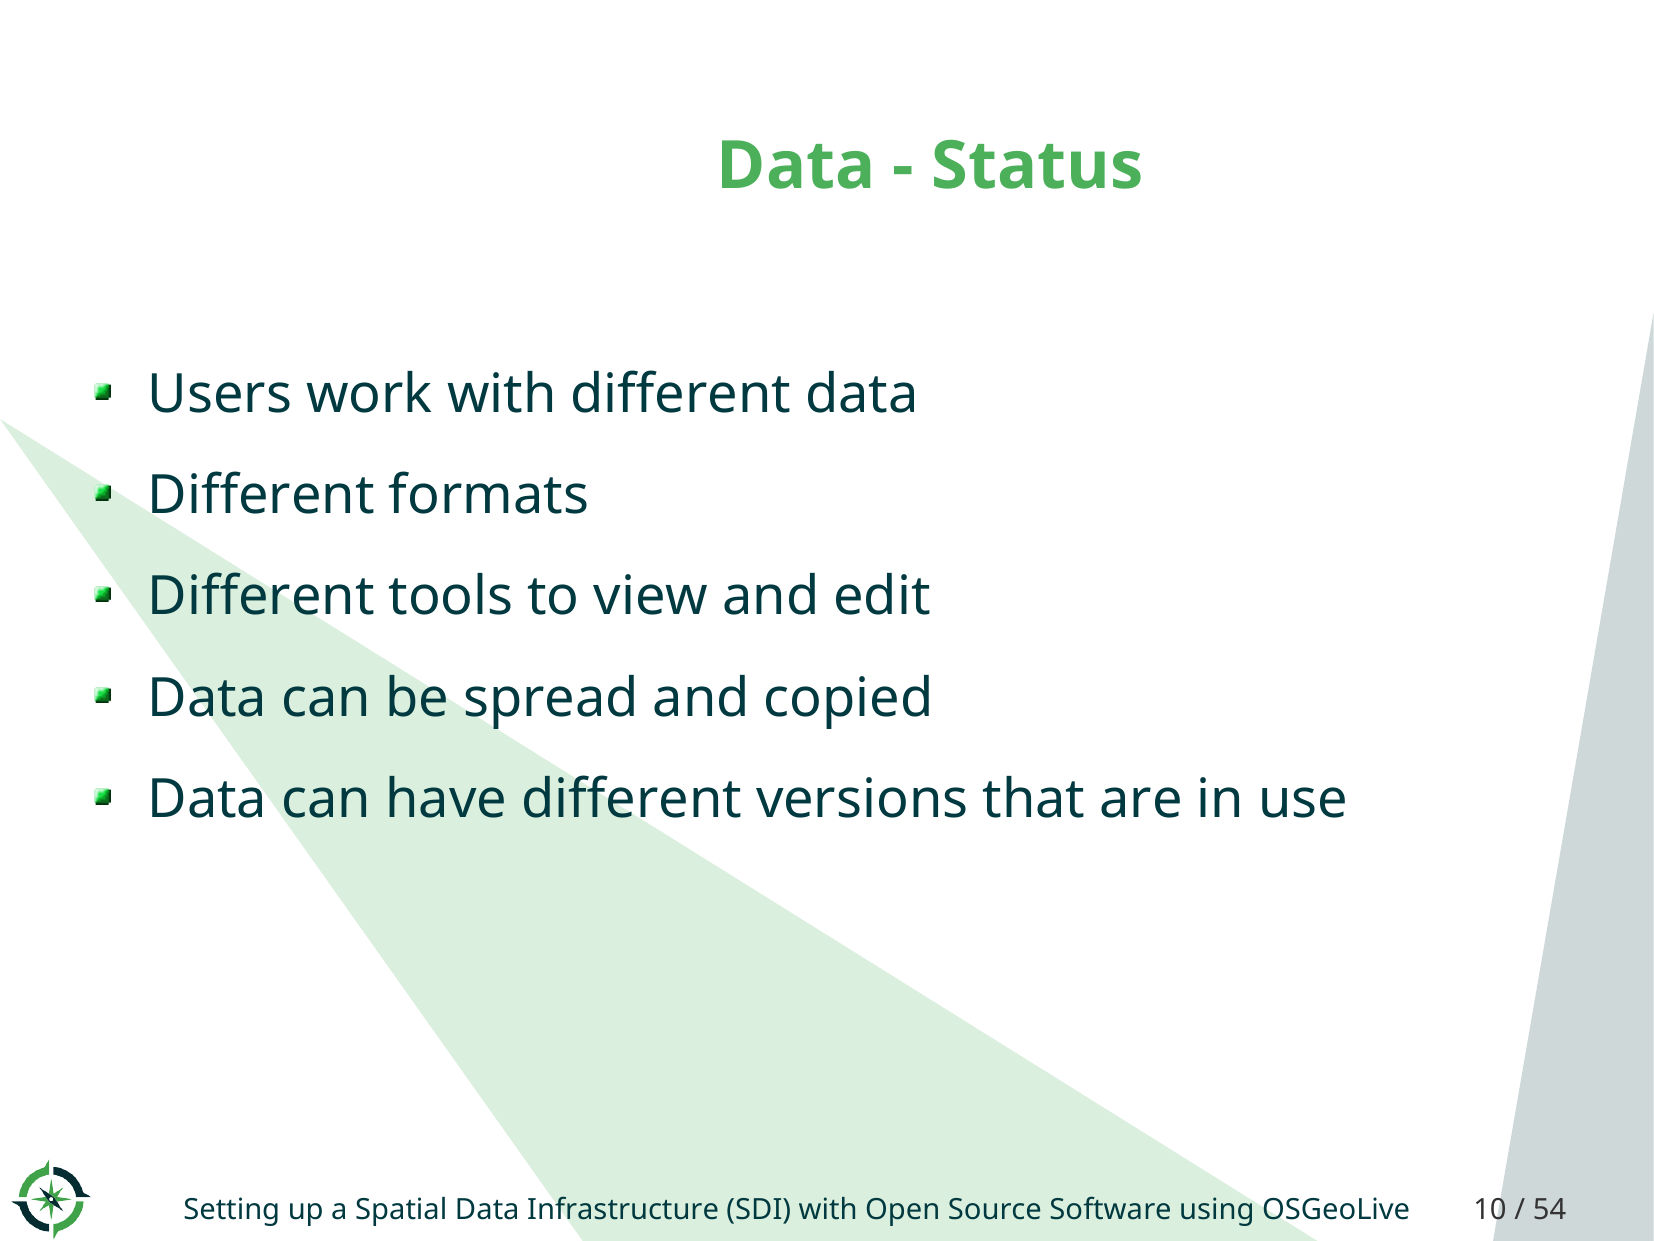

# Data - Status
Users work with different data
Different formats
Different tools to view and edit
Data can be spread and copied
Data can have different versions that are in use